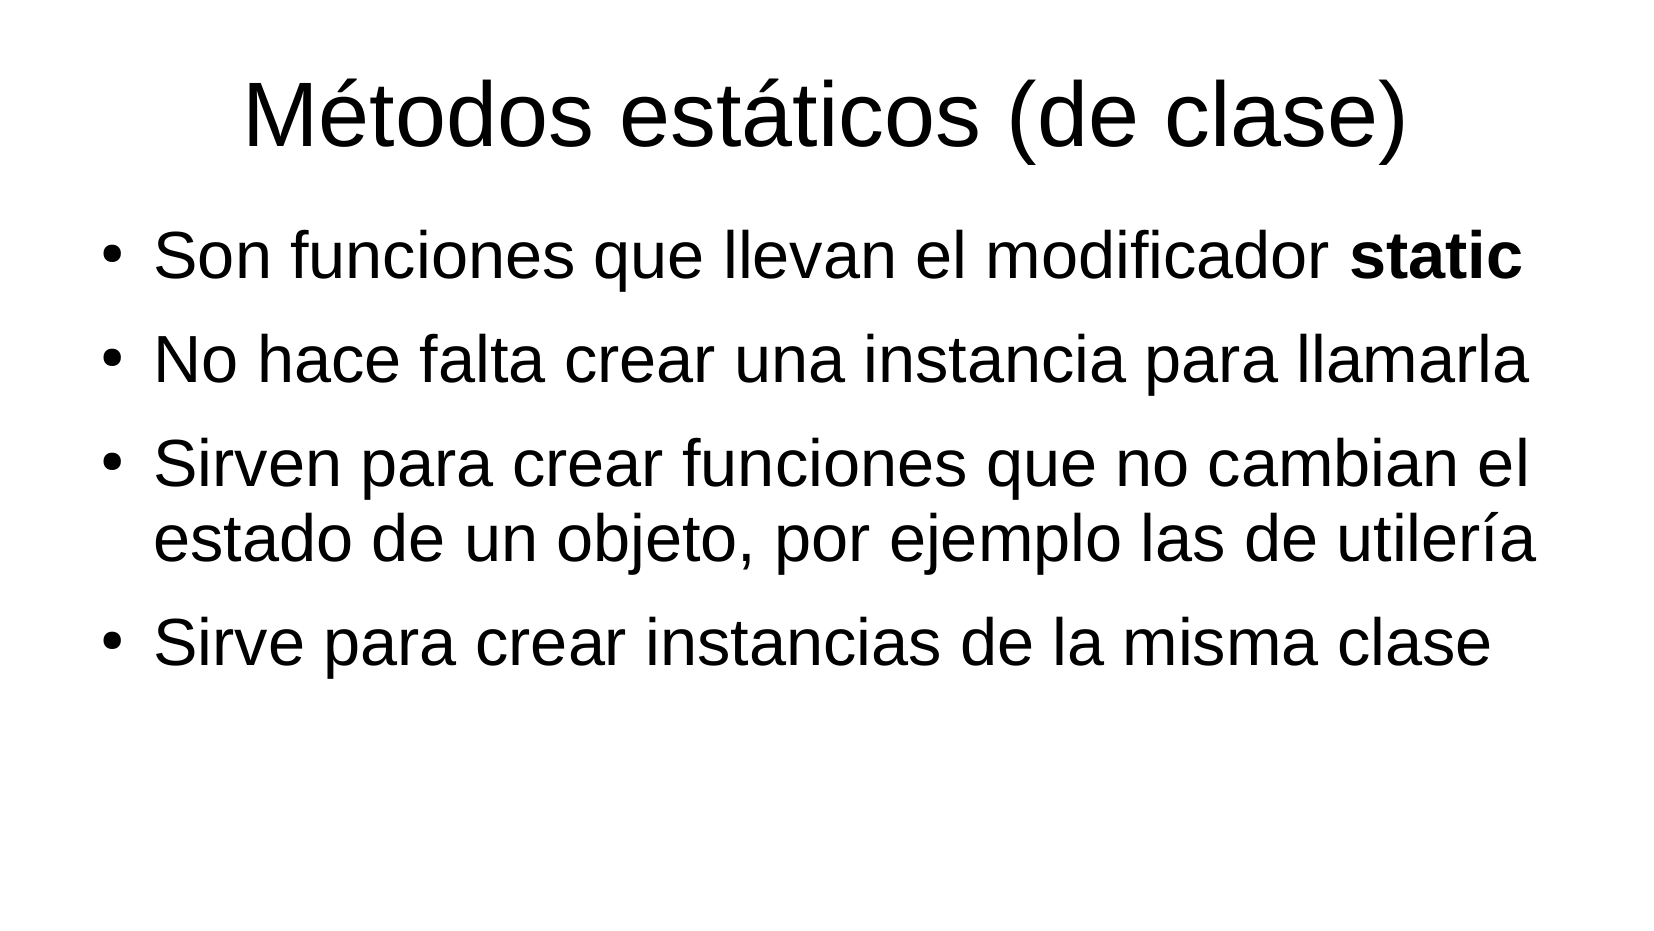

# Métodos estáticos (de clase)
Son funciones que llevan el modificador static
No hace falta crear una instancia para llamarla
Sirven para crear funciones que no cambian el estado de un objeto, por ejemplo las de utilería
Sirve para crear instancias de la misma clase